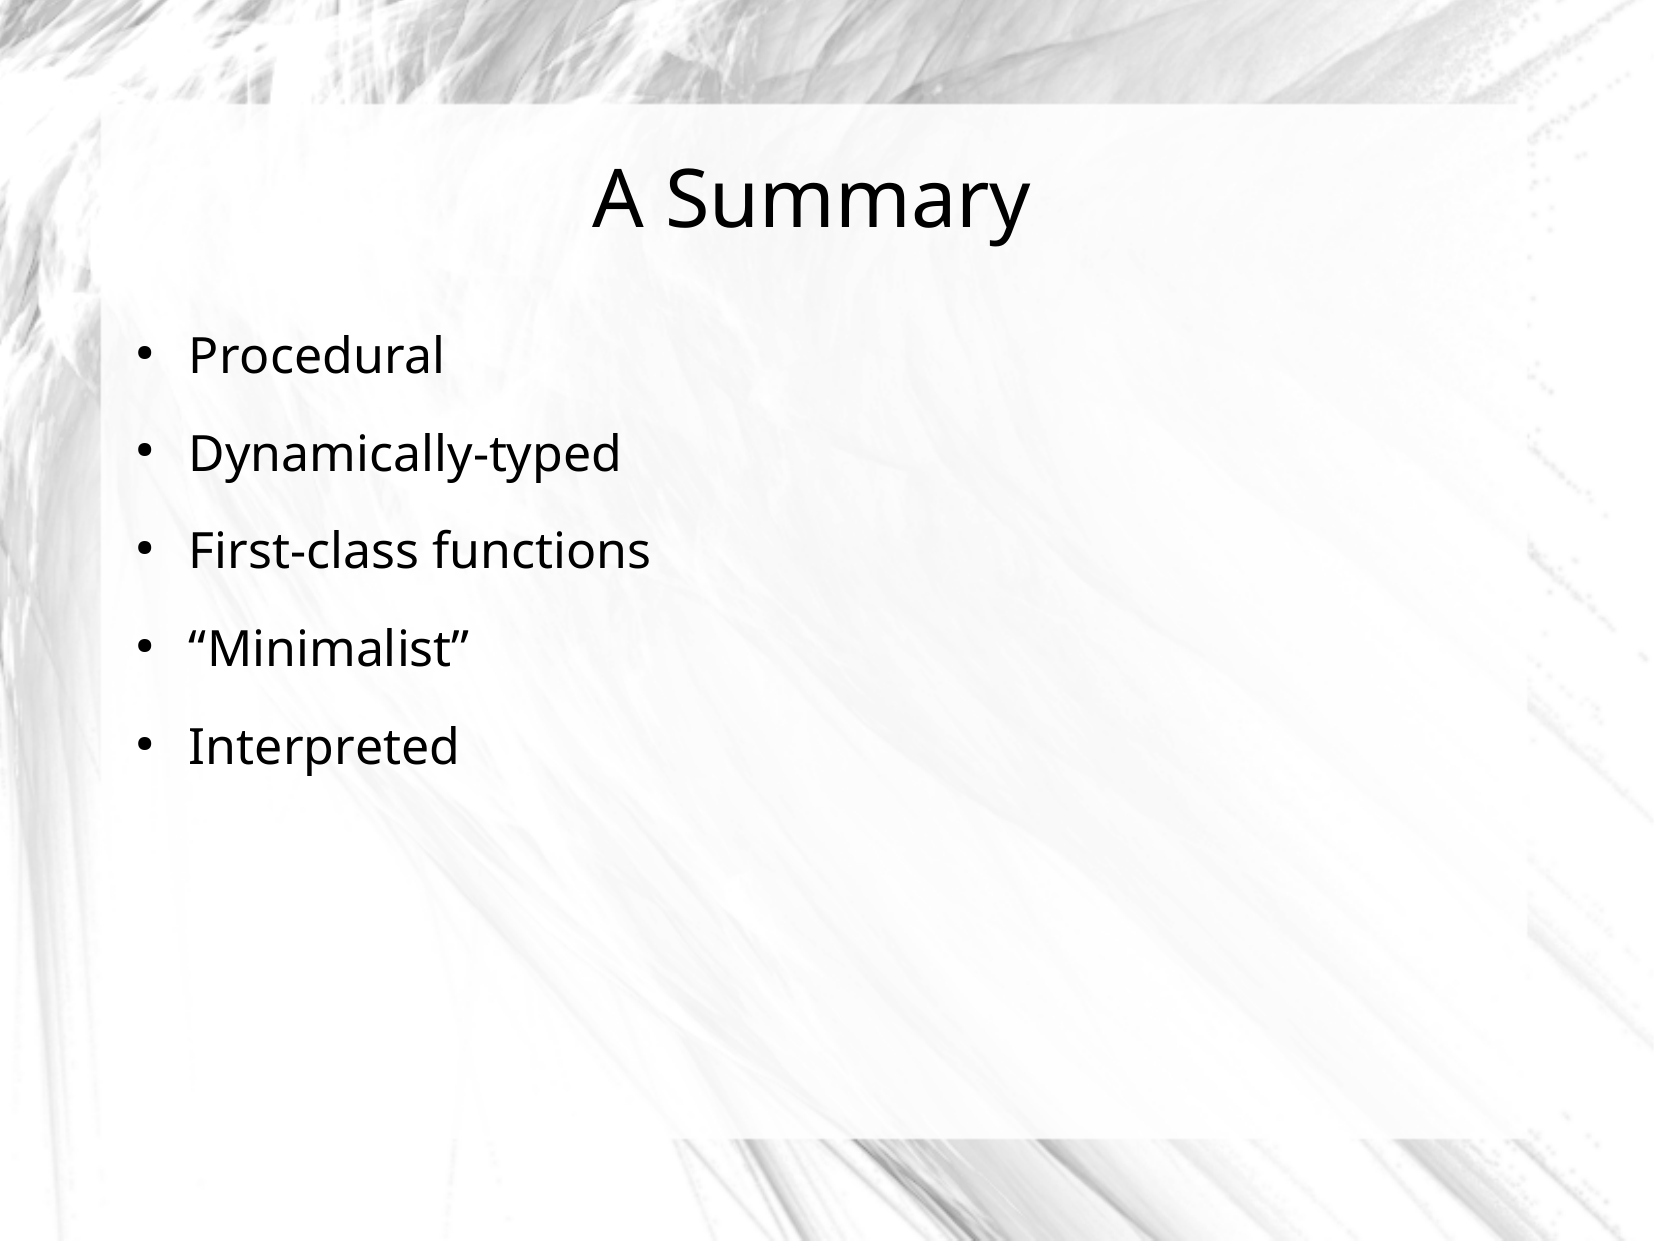

# A Summary
Procedural
Dynamically-typed
First-class functions
“Minimalist”
Interpreted